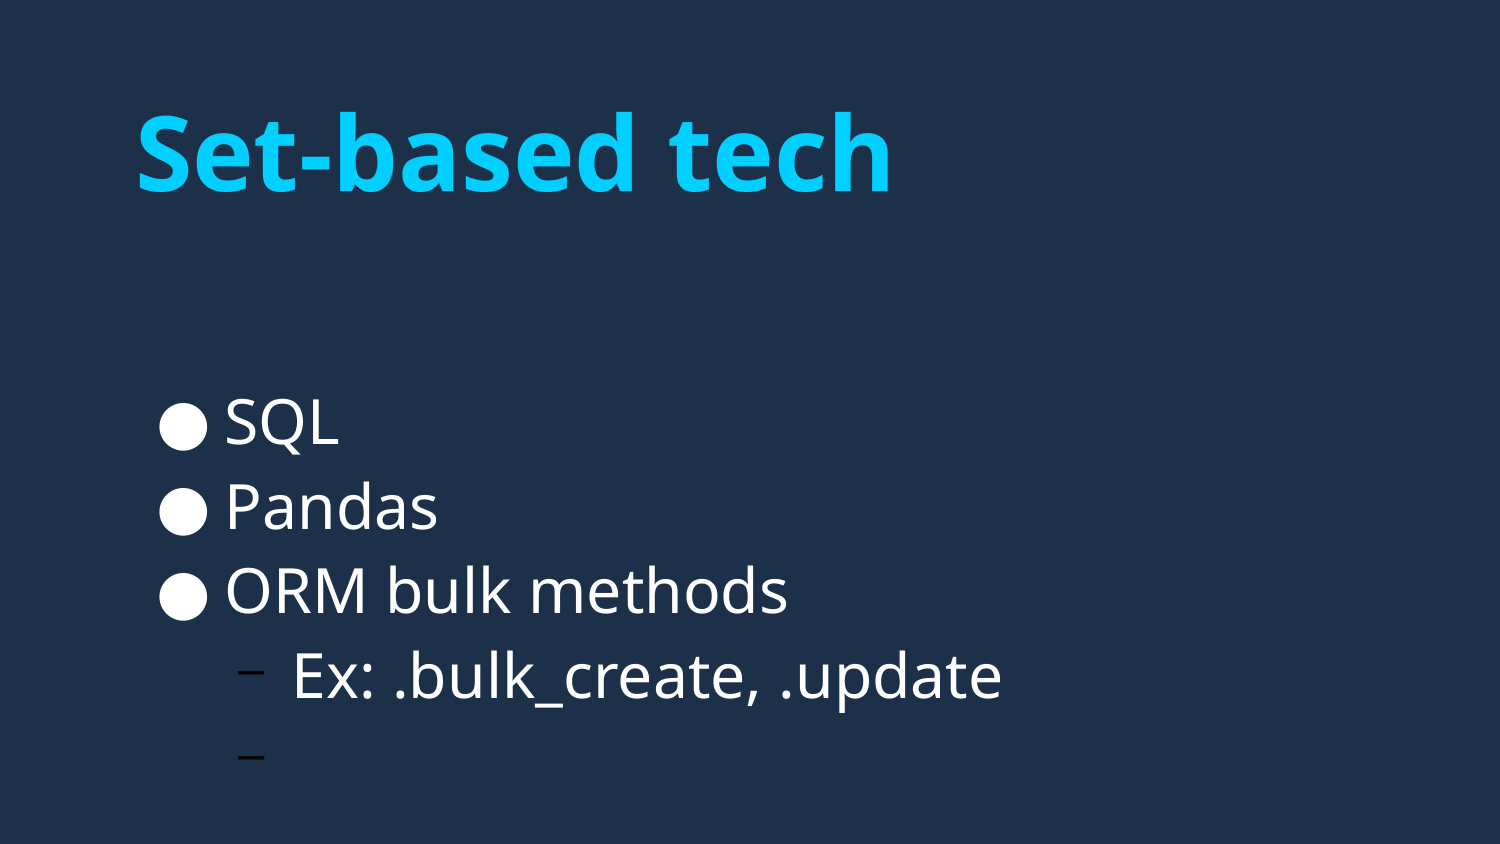

You think
Set-based tech
SQL
Pandas
ORM bulk methods
Ex: .bulk_create, .update